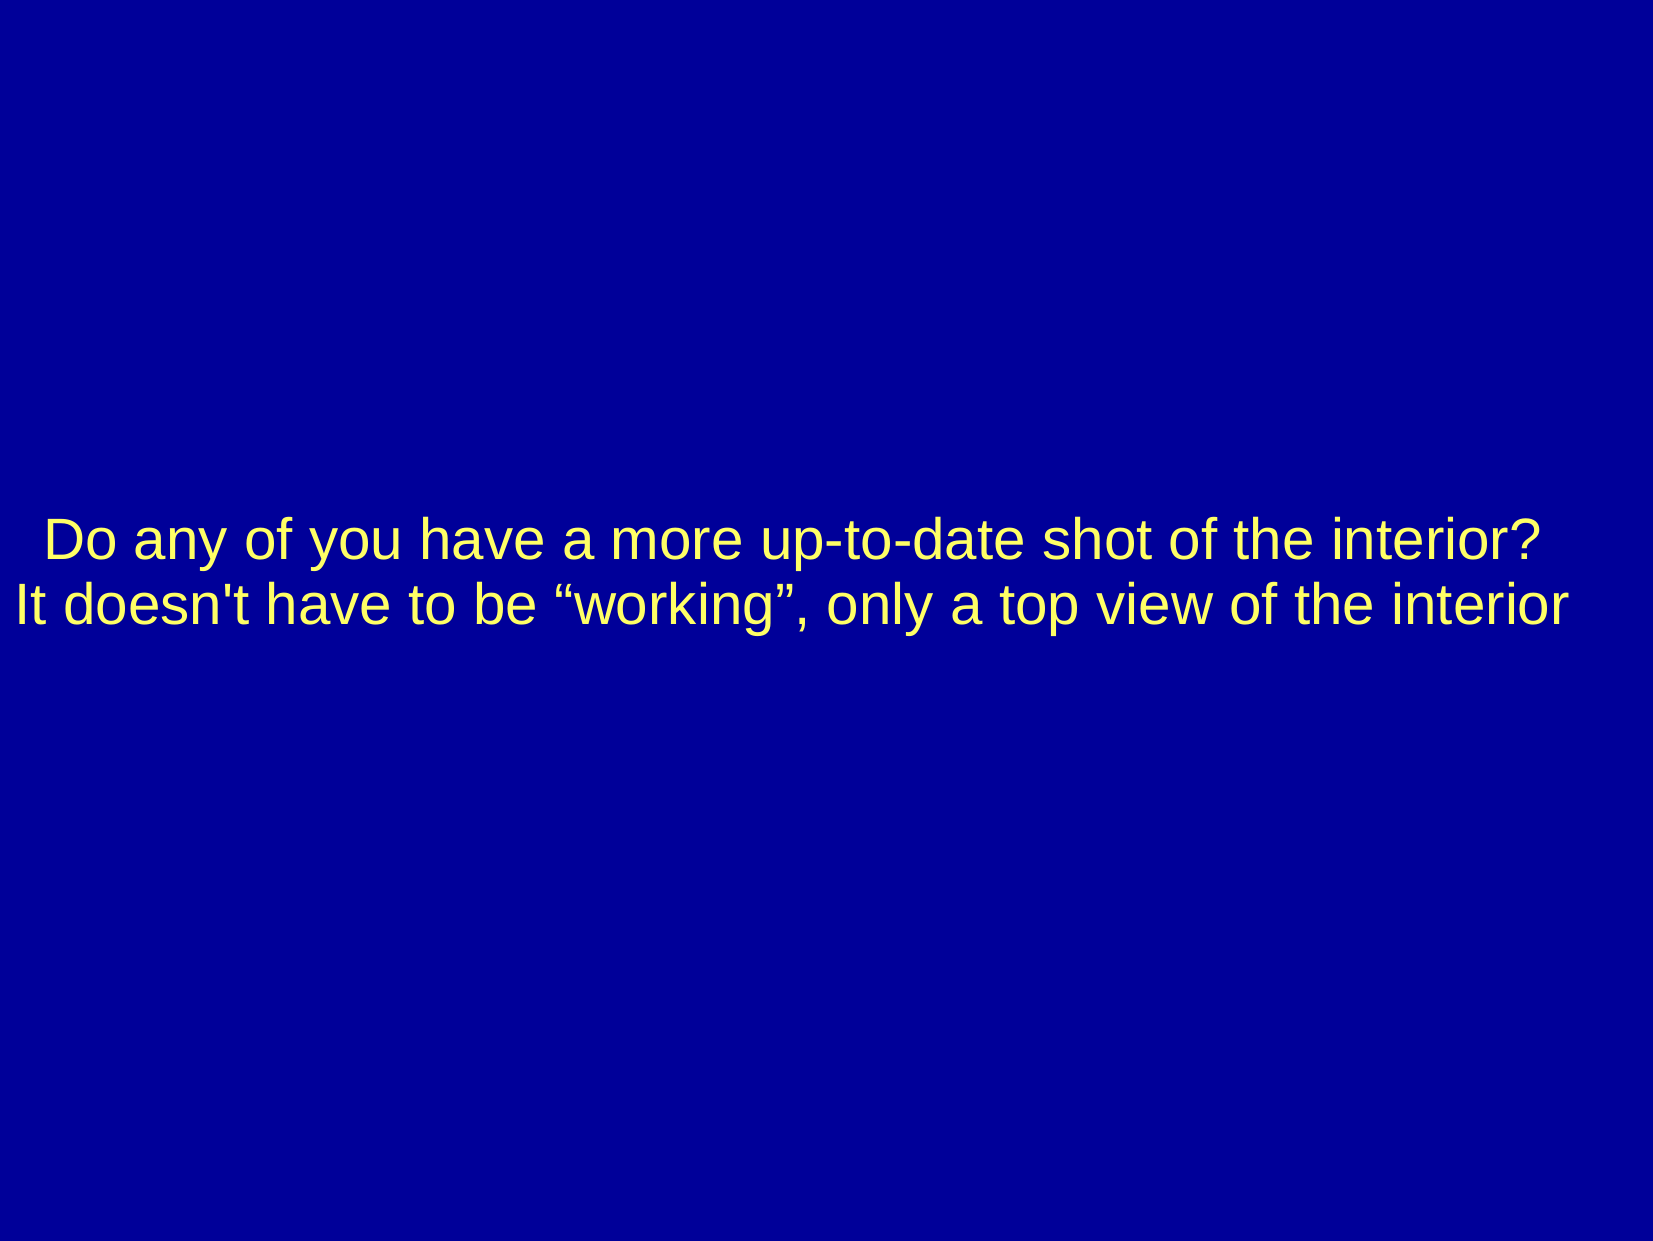

Do any of you have a more up-to-date shot of the interior?
It doesn't have to be “working”, only a top view of the interior